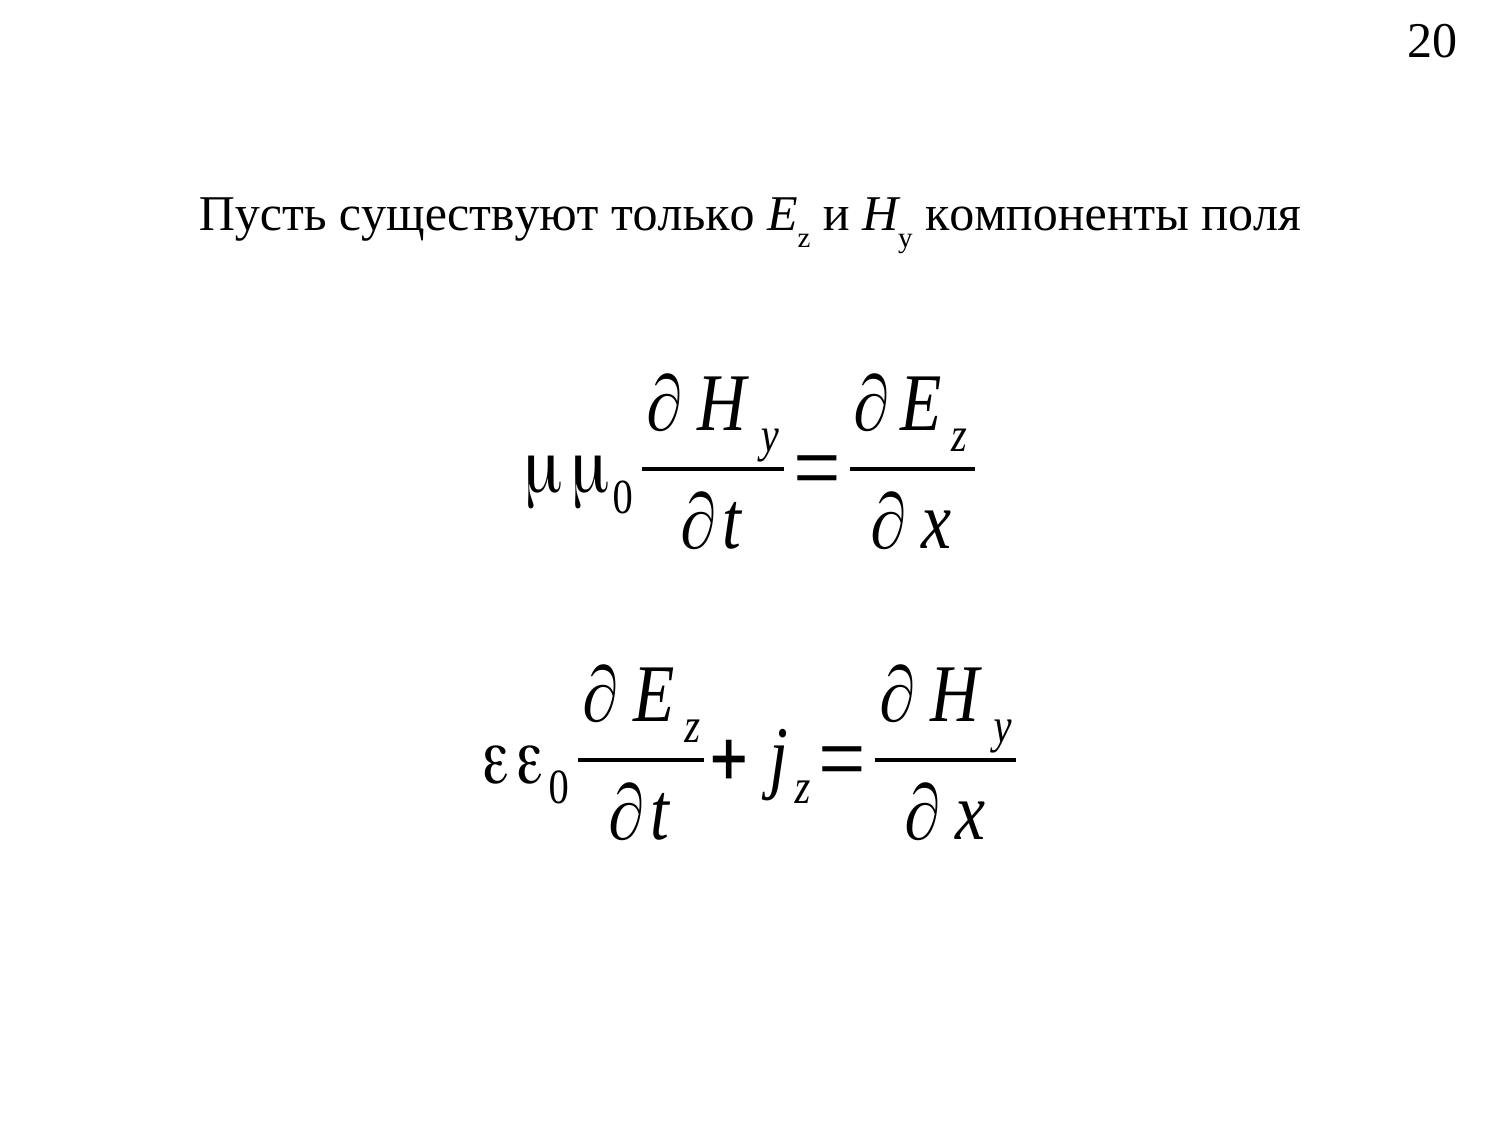

Пусть существуют только Ez и Hy компоненты поля